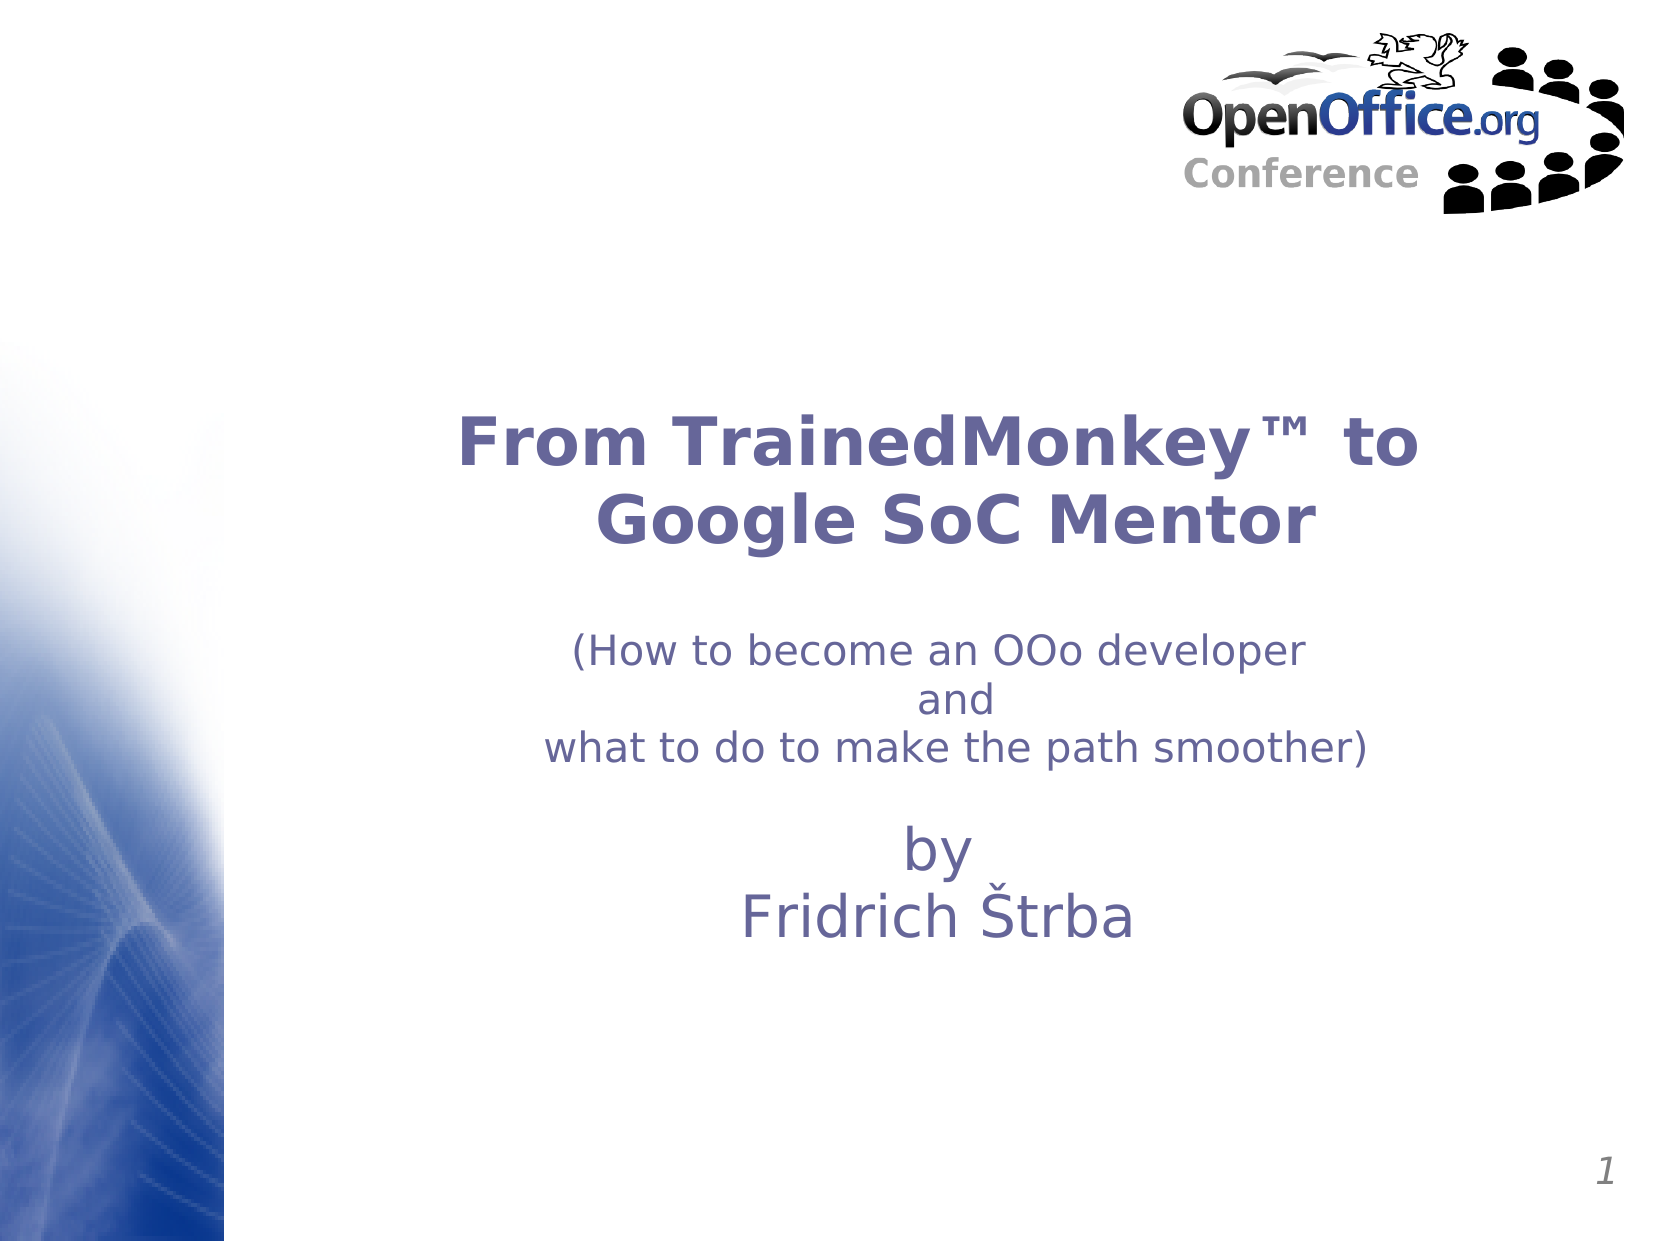

# From TrainedMonkey™ to Google SoC Mentor
(How to become an OOo developer
and
what to do to make the path smoother)
by
Fridrich Štrba